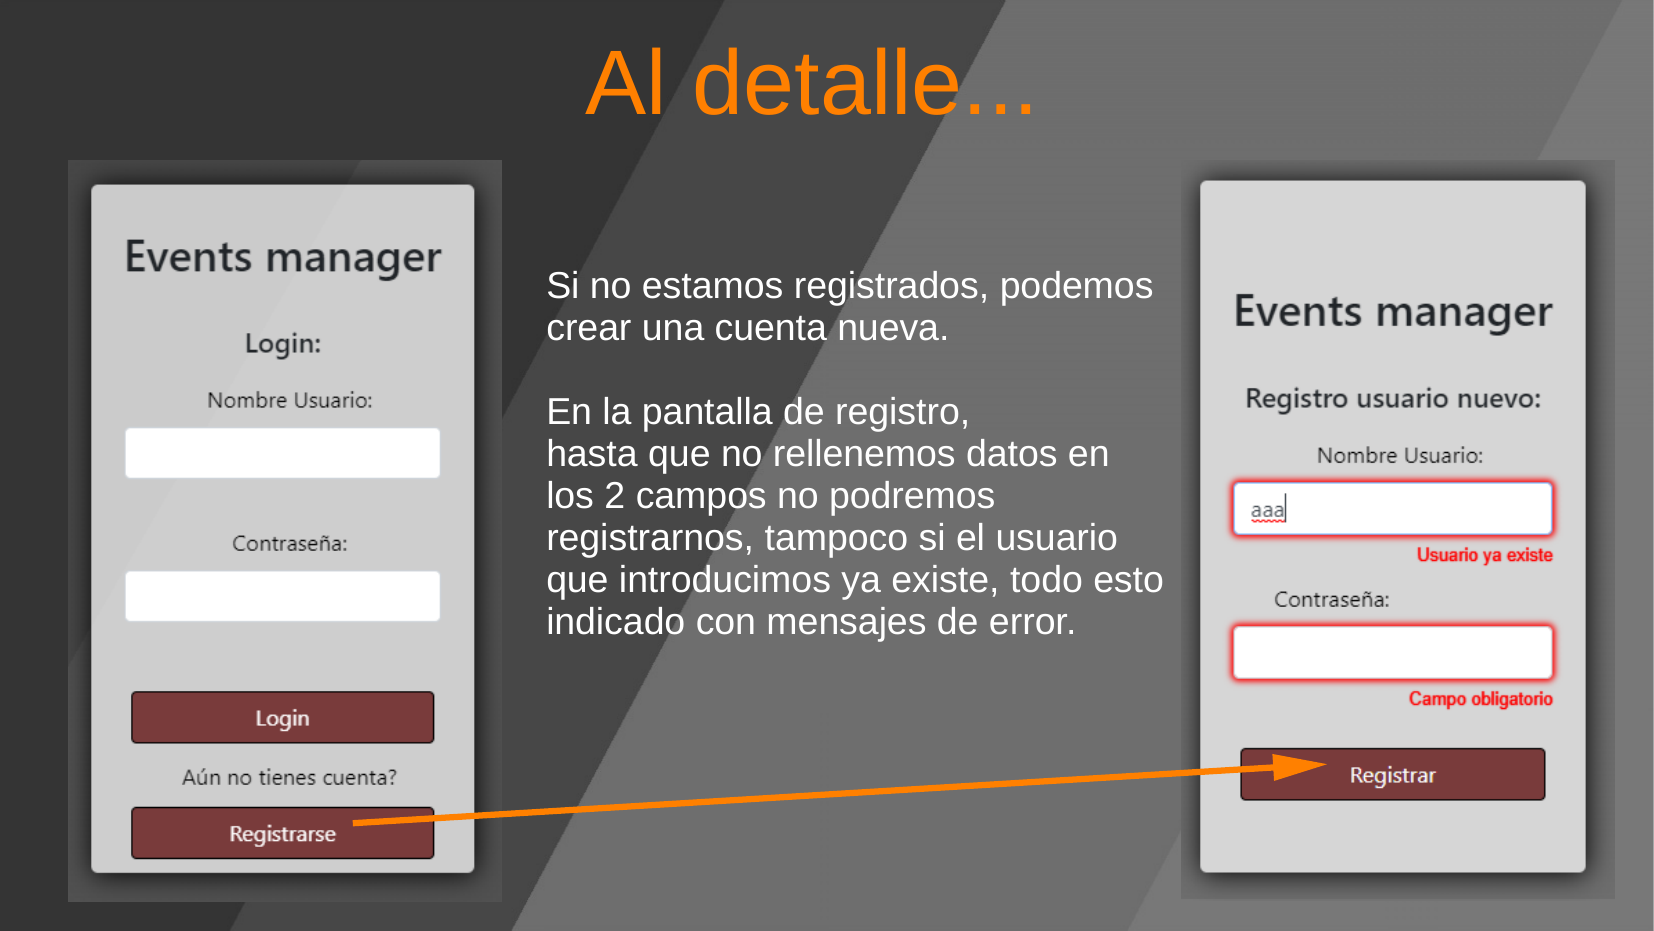

# Al detalle...
Si no estamos registrados, podemos crear una cuenta nueva.
En la pantalla de registro,
hasta que no rellenemos datos en los 2 campos no podremos registrarnos, tampoco si el usuario que introducimos ya existe, todo esto indicado con mensajes de error.